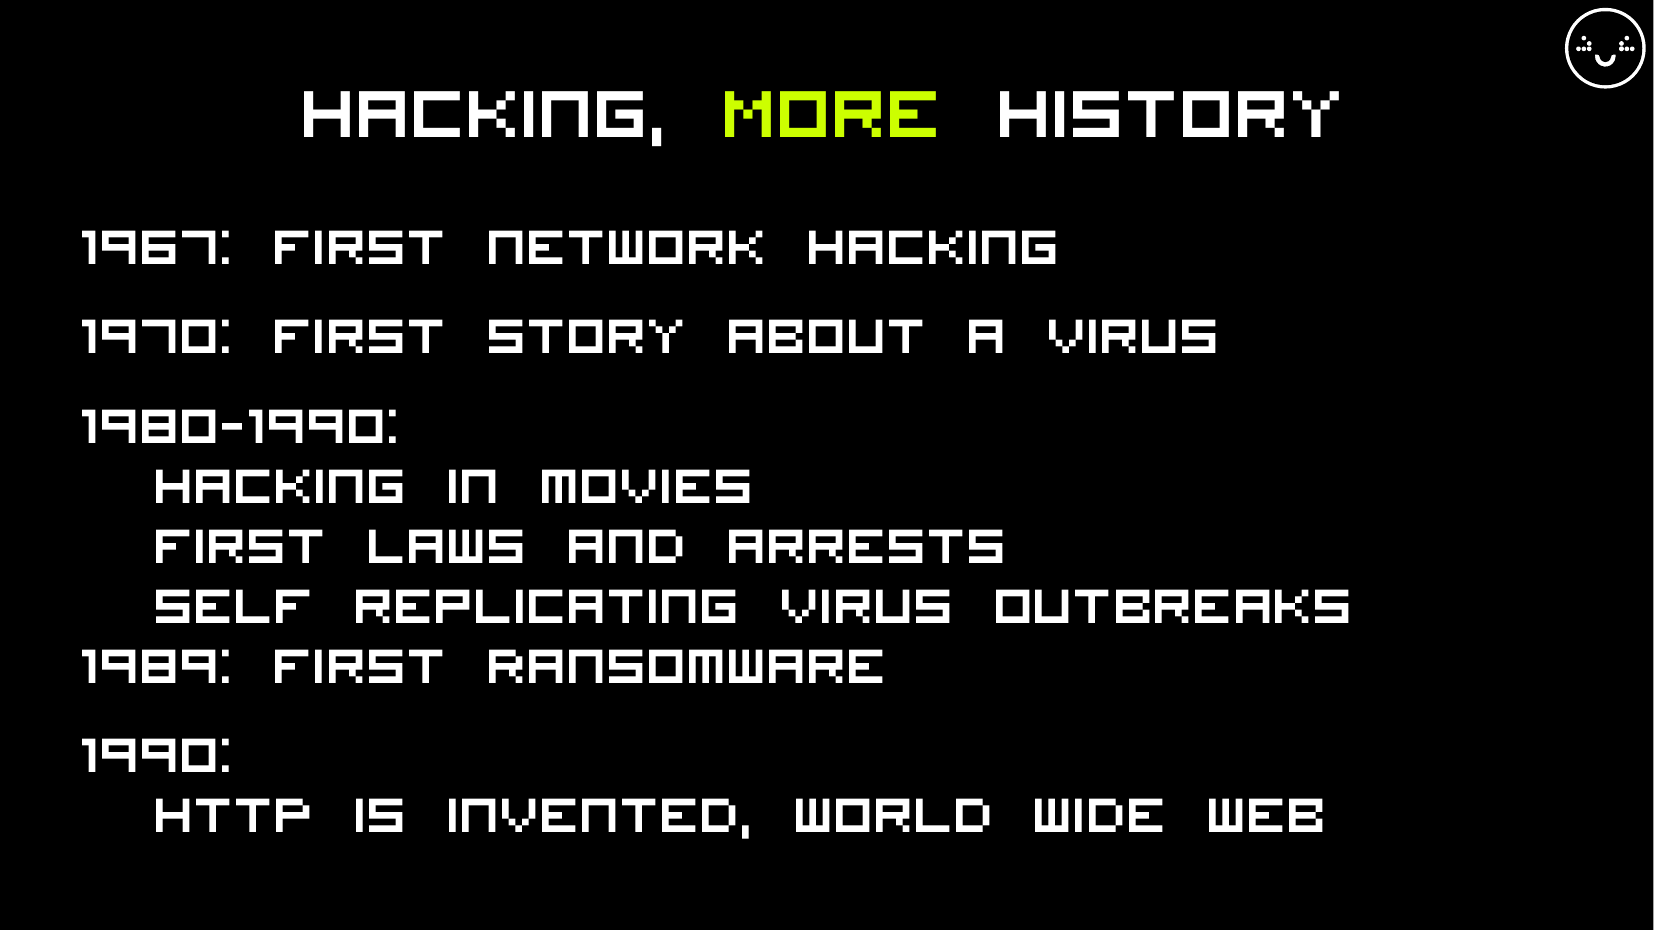

# Hacking, More History
1967: First network hacking
1970: First story about a virus
1980-1990:
	Hacking in movies
	First laws and arrests
	self replicating virus outbreaks
1989: First Ransomware
1990:
	HTTP is invented, world wide web